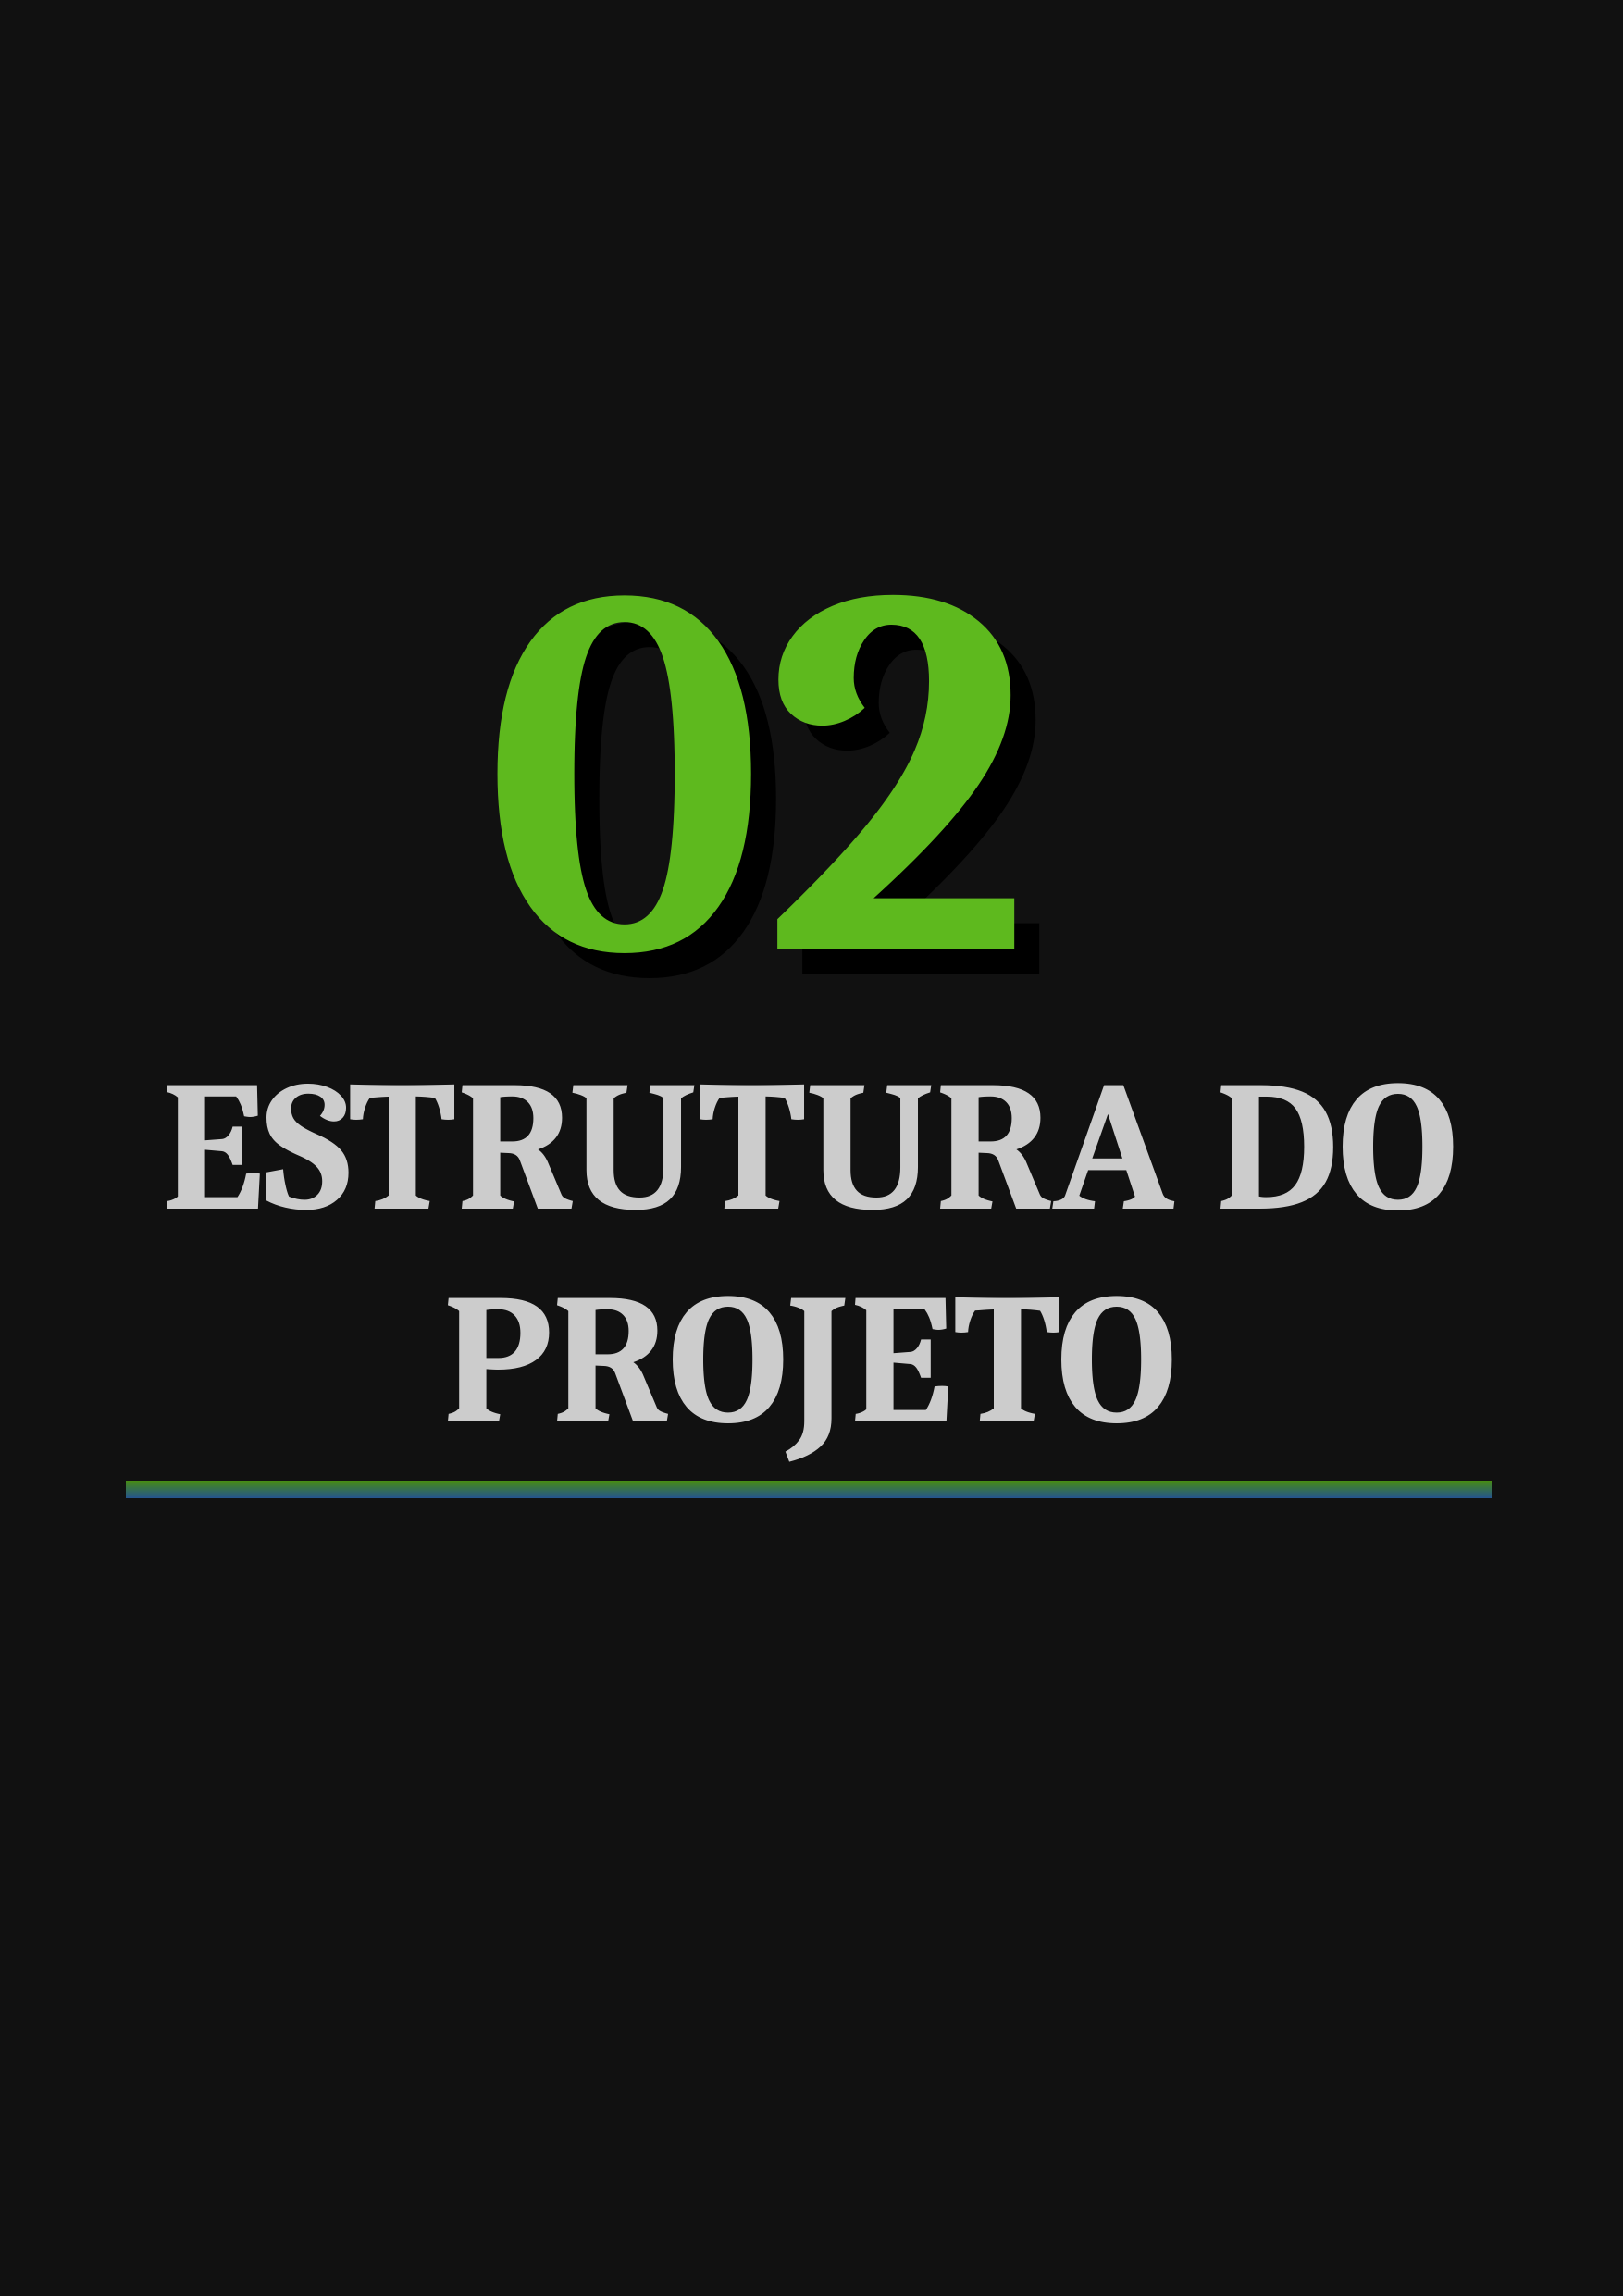

02
ESTRUTURA DO PROJETO
Spring Boot - Força heróica para Devs
5